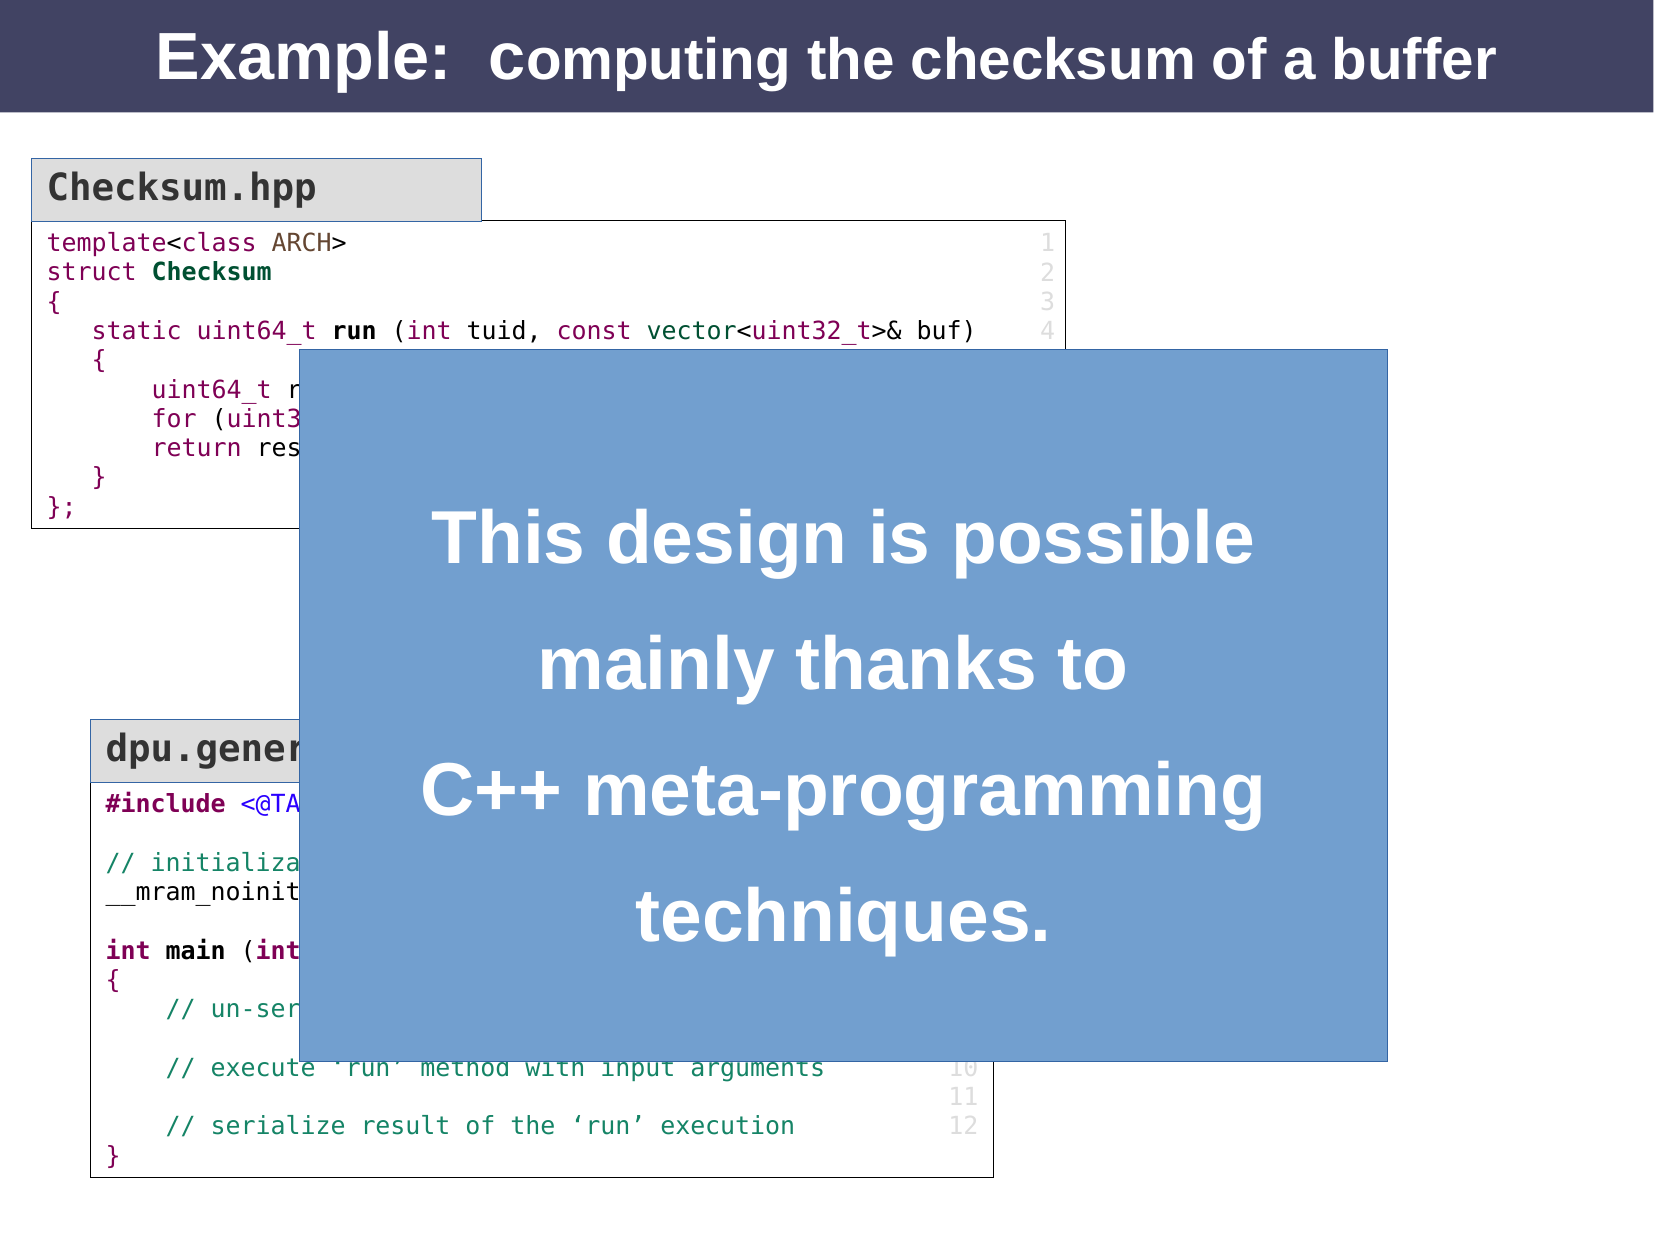

Example: computing the checksum of a buffer
Checksum.hpp
template<class ARCH>
struct Checksum
{
 static uint64_t run (int tuid, const vector<uint32_t>& buf)
 {
 uint64_t result = 0;
 for (uint32_t x : buffer) { result += x; }
 return result;
 }
};
1
2
3
4
5
6
7
8
9
10
This design is possible
mainly thanks to
C++ meta-programming
techniques.
dpu.generic.cpp
#include <@TASKNAME@.hpp>
// initialization stuffs (extract...)
__mram_noinit uint8_t __args__ [1UL << @TASKSIZE@];
int main (int argc, char **argv)
{
 // un-serialize input arguments from ‘__args__’
 // execute ‘run’ method with input arguments
 // serialize result of the ‘run’ execution
}
1
2
3
4
5
6
7
8
9
10
11
12